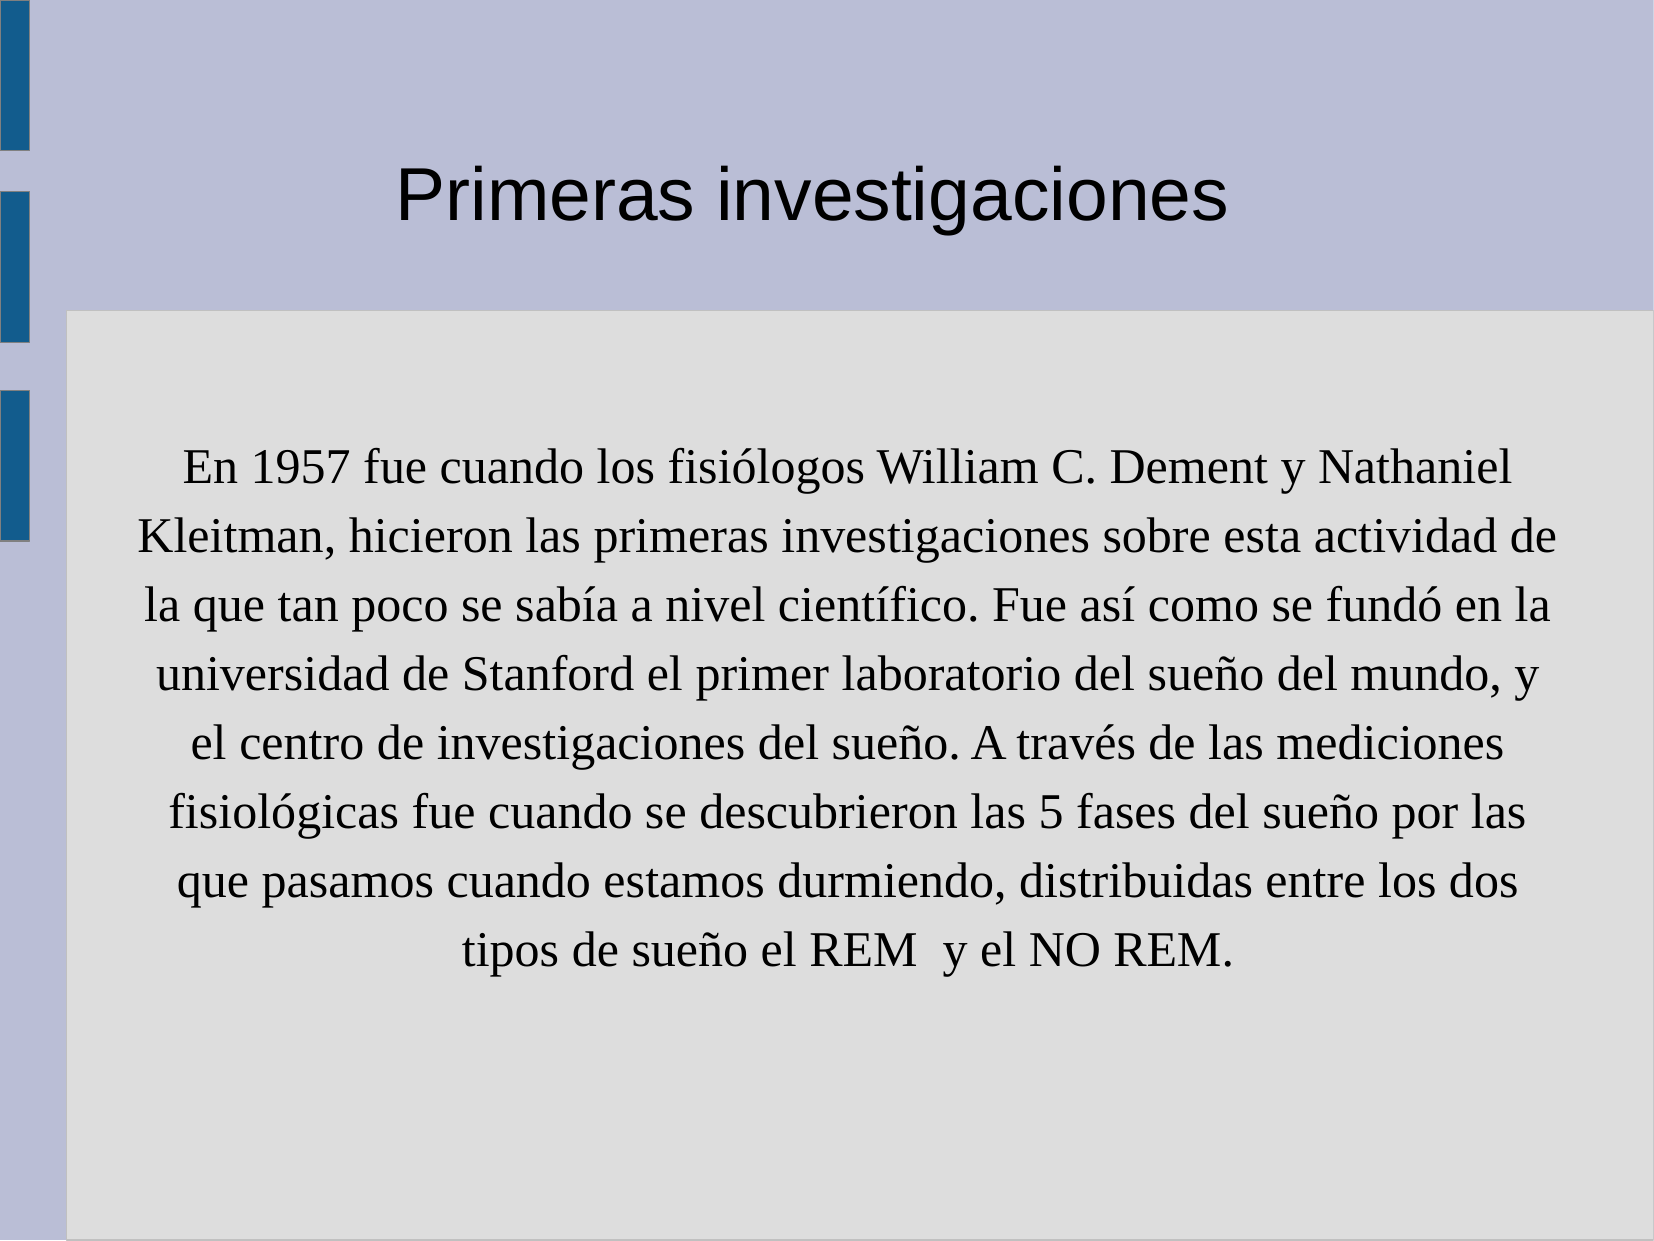

# Primeras investigaciones
En 1957 fue cuando los fisiólogos William C. Dement y Nathaniel Kleitman, hicieron las primeras investigaciones sobre esta actividad de la que tan poco se sabía a nivel científico. Fue así como se fundó en la universidad de Stanford el primer laboratorio del sueño del mundo, y el centro de investigaciones del sueño. A través de las mediciones fisiológicas fue cuando se descubrieron las 5 fases del sueño por las que pasamos cuando estamos durmiendo, distribuidas entre los dos tipos de sueño el REM y el NO REM.